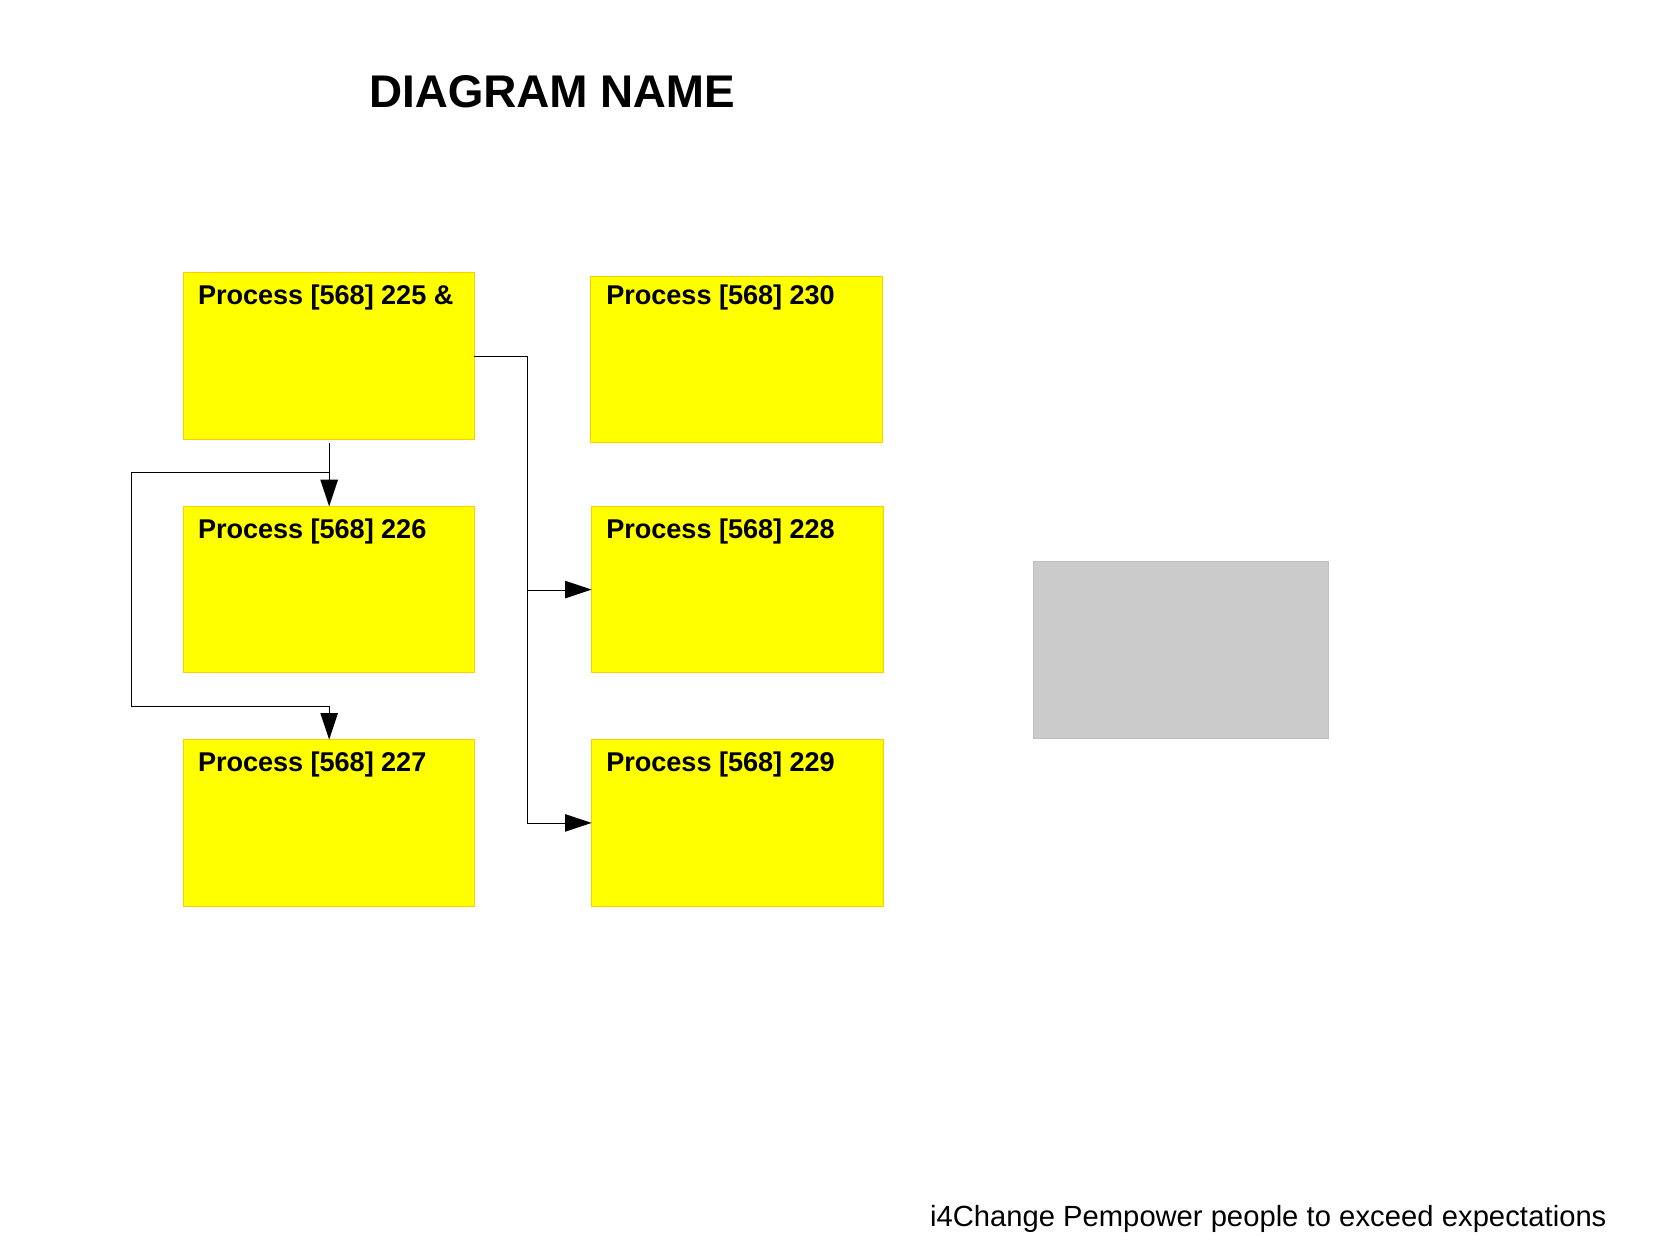

DIAGRAM NAME
Process [568] 225 &
Process [568] 230
Process [568] 226
Process [568] 228
Process [568] 227
Process [568] 229
i4Change Рempower people to exceed expectations